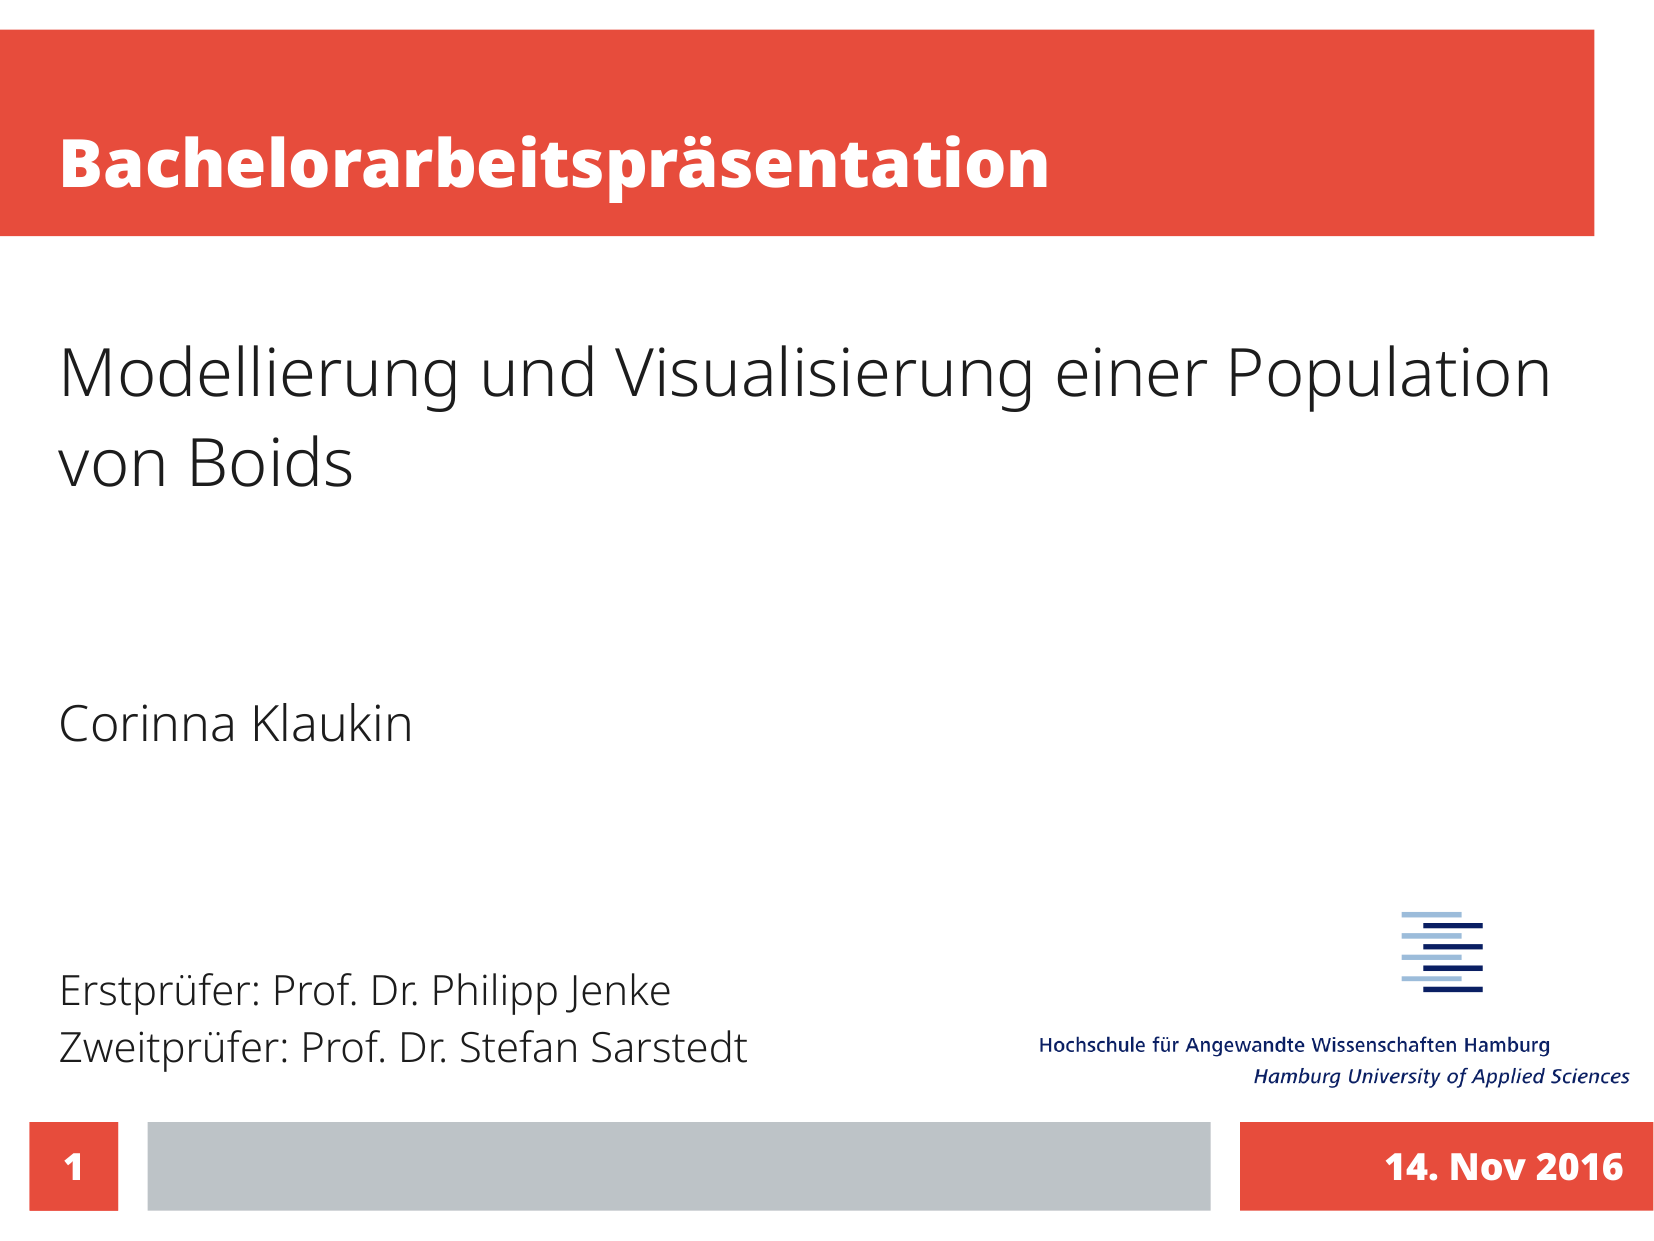

# Bachelorarbeitspräsentation
Modellierung und Visualisierung einer Population von Boids
Corinna Klaukin
Erstprüfer: Prof. Dr. Philipp Jenke
Zweitprüfer: Prof. Dr. Stefan Sarstedt
1
14. Nov 2016